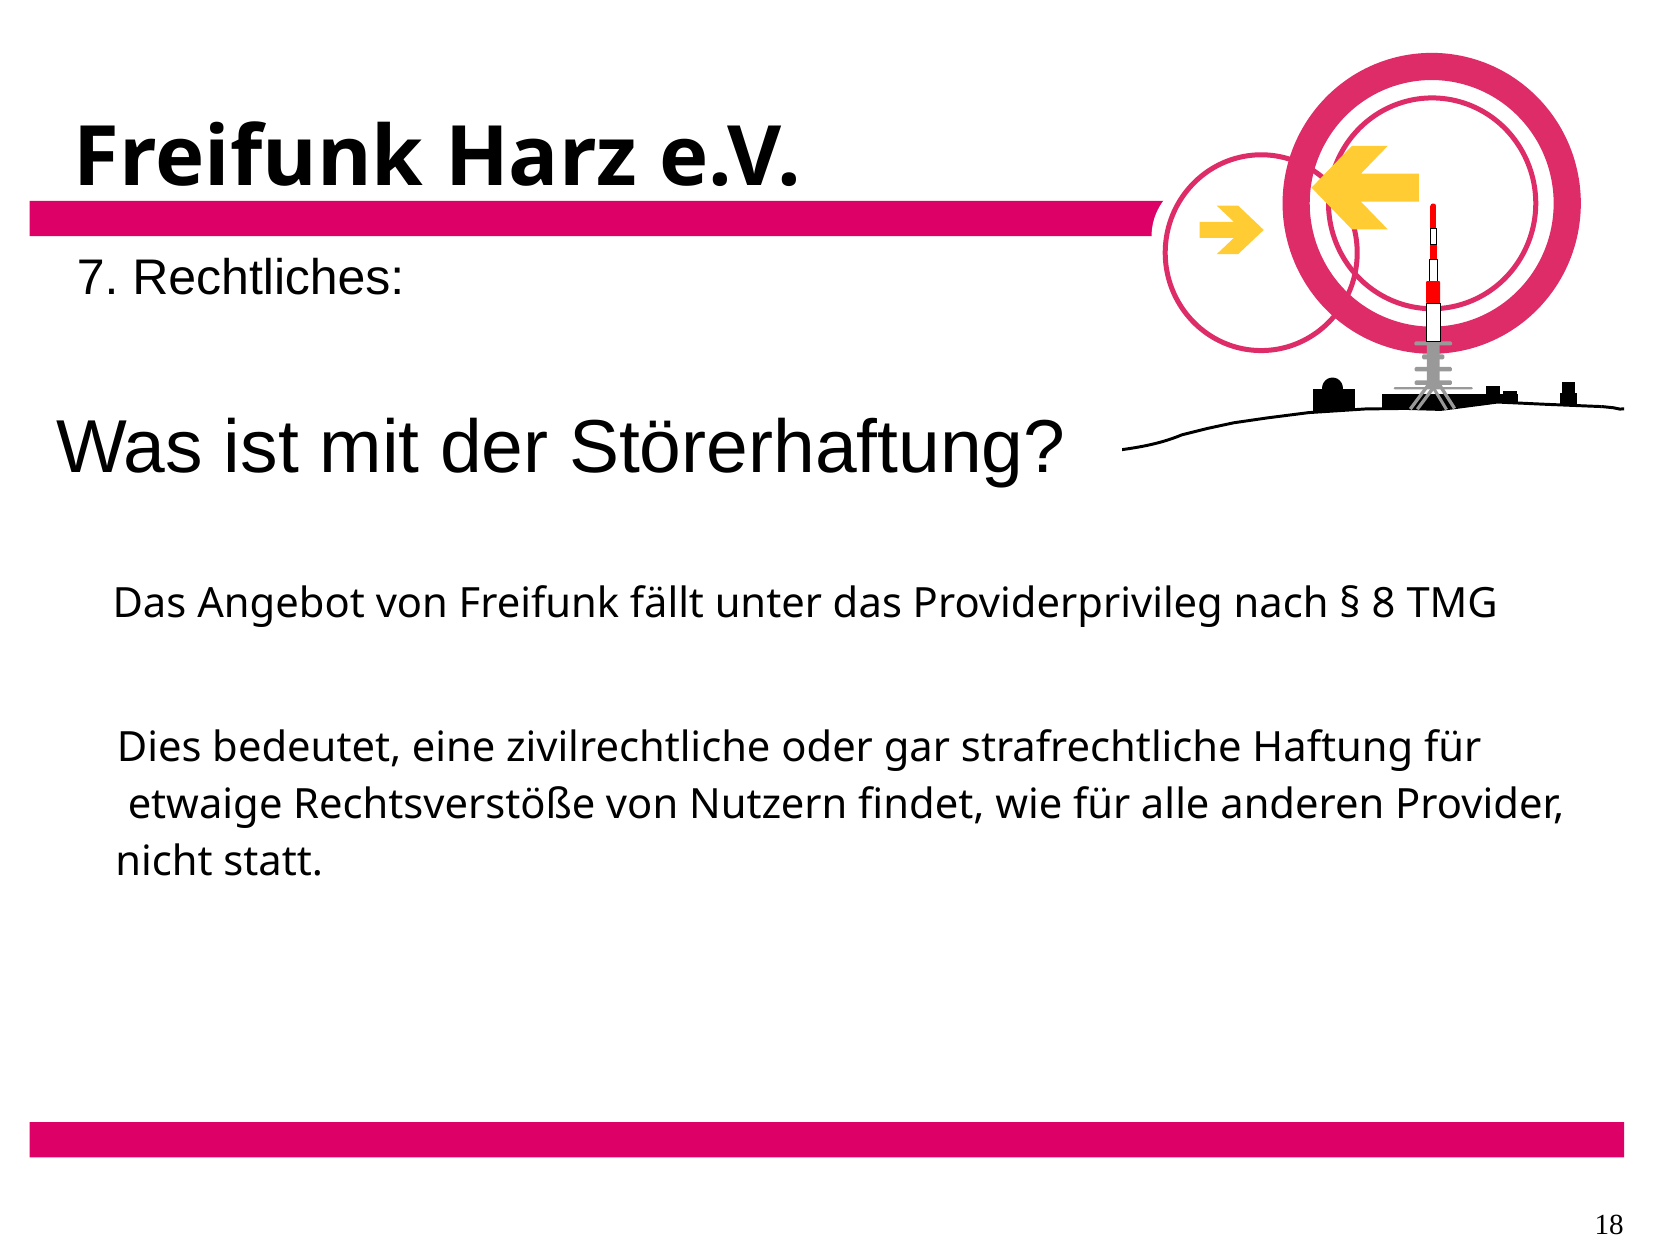

7. Rechtliches:
# Was ist mit der Störerhaftung?
Das Angebot von Freifunk fällt unter das Providerprivileg nach § 8 TMG
 Dies bedeutet, eine zivilrechtliche oder gar strafrechtliche Haftung für etwaige Rechtsverstöße von Nutzern findet, wie für alle anderen Provider, 		nicht statt.
stellt sich vor
18